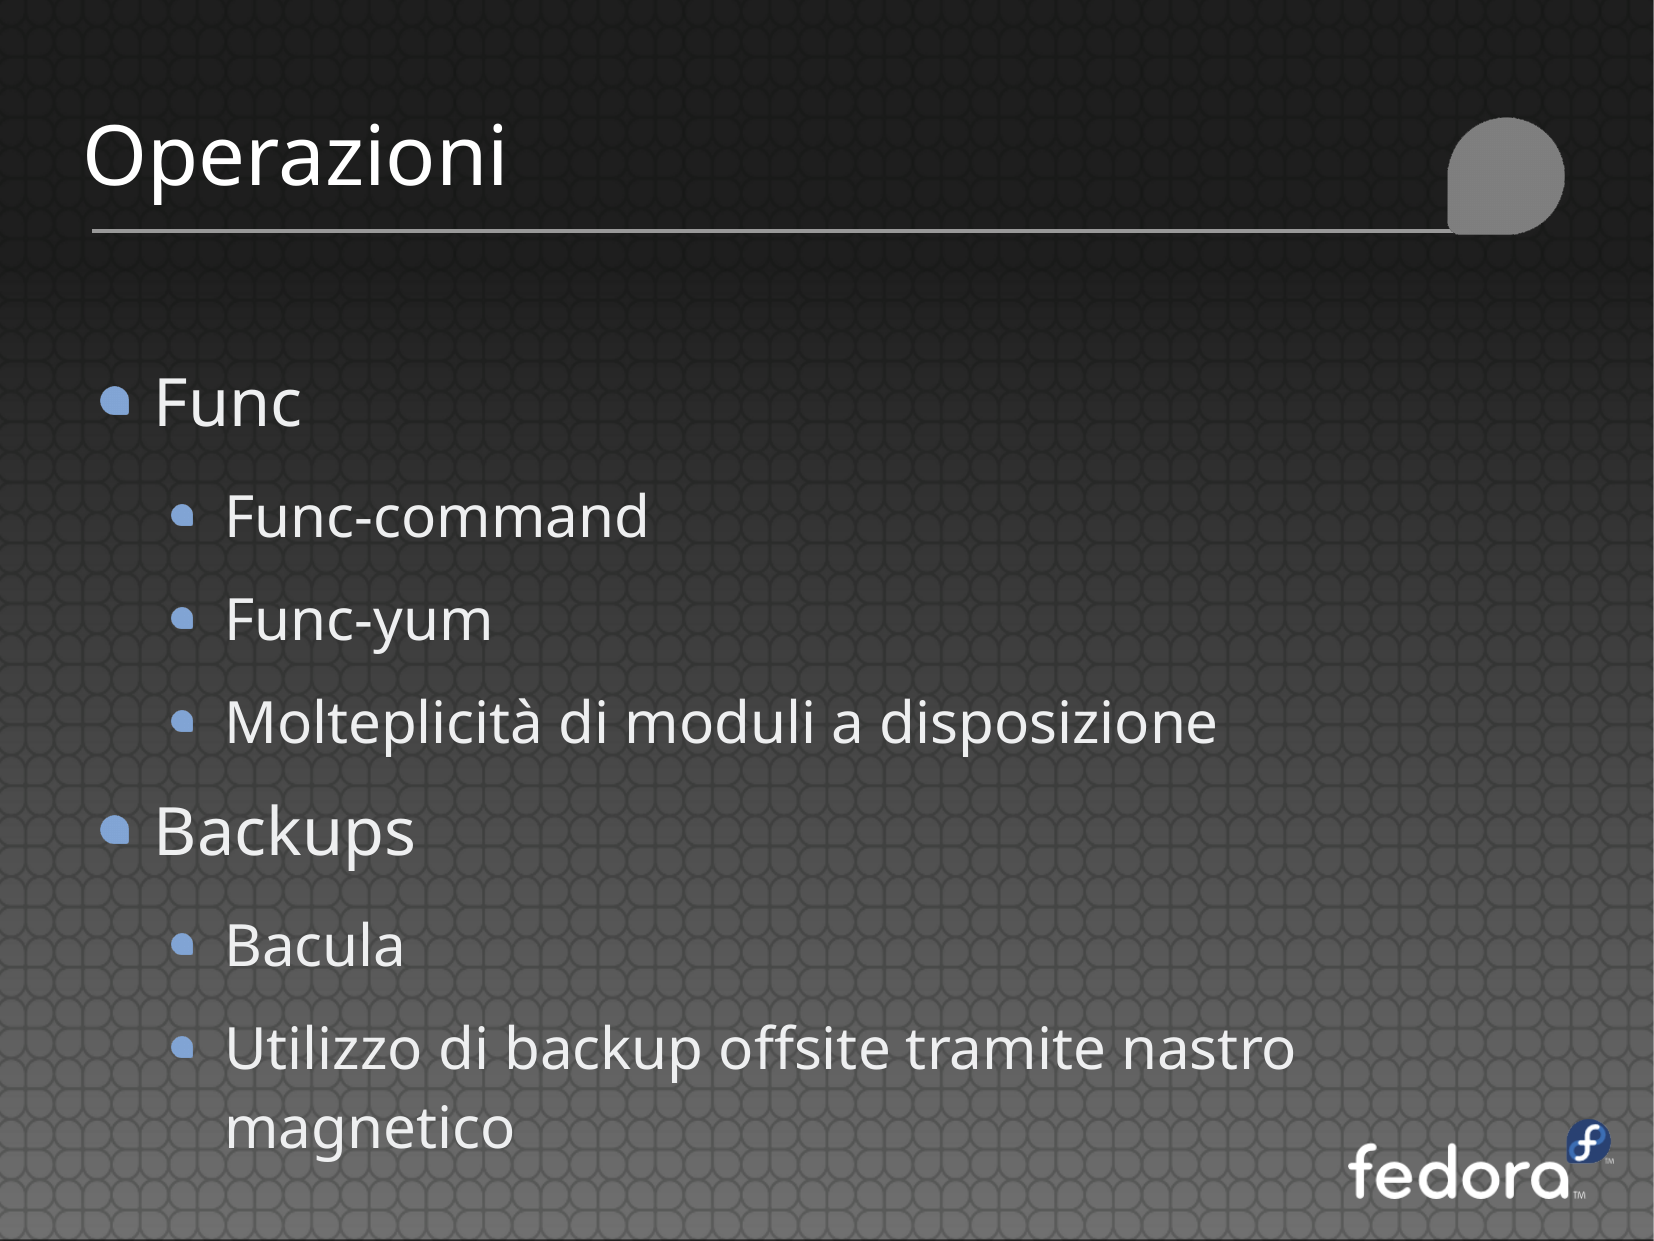

# Operazioni
Func
Func-command
Func-yum
Molteplicità di moduli a disposizione
Backups
Bacula
Utilizzo di backup offsite tramite nastro magnetico